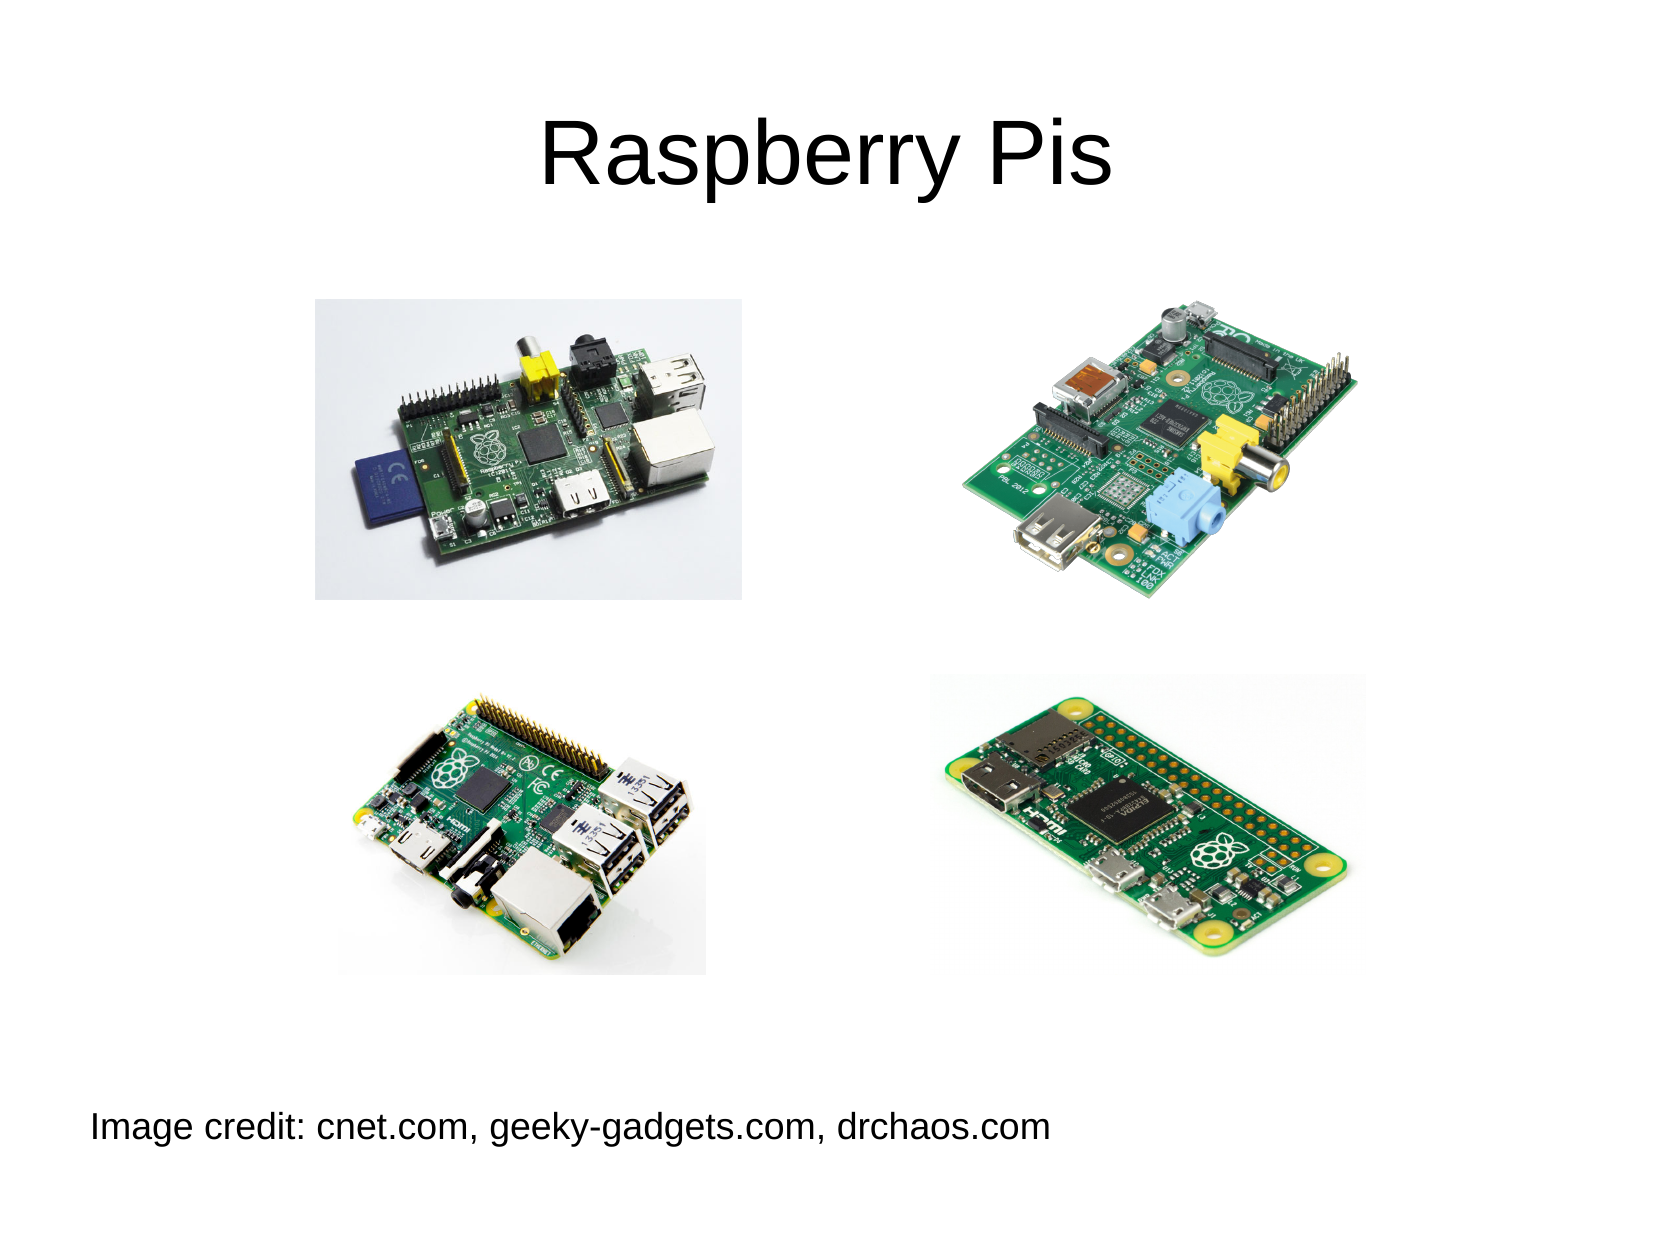

# Raspberry Pis
Image credit: cnet.com, geeky-gadgets.com, drchaos.com